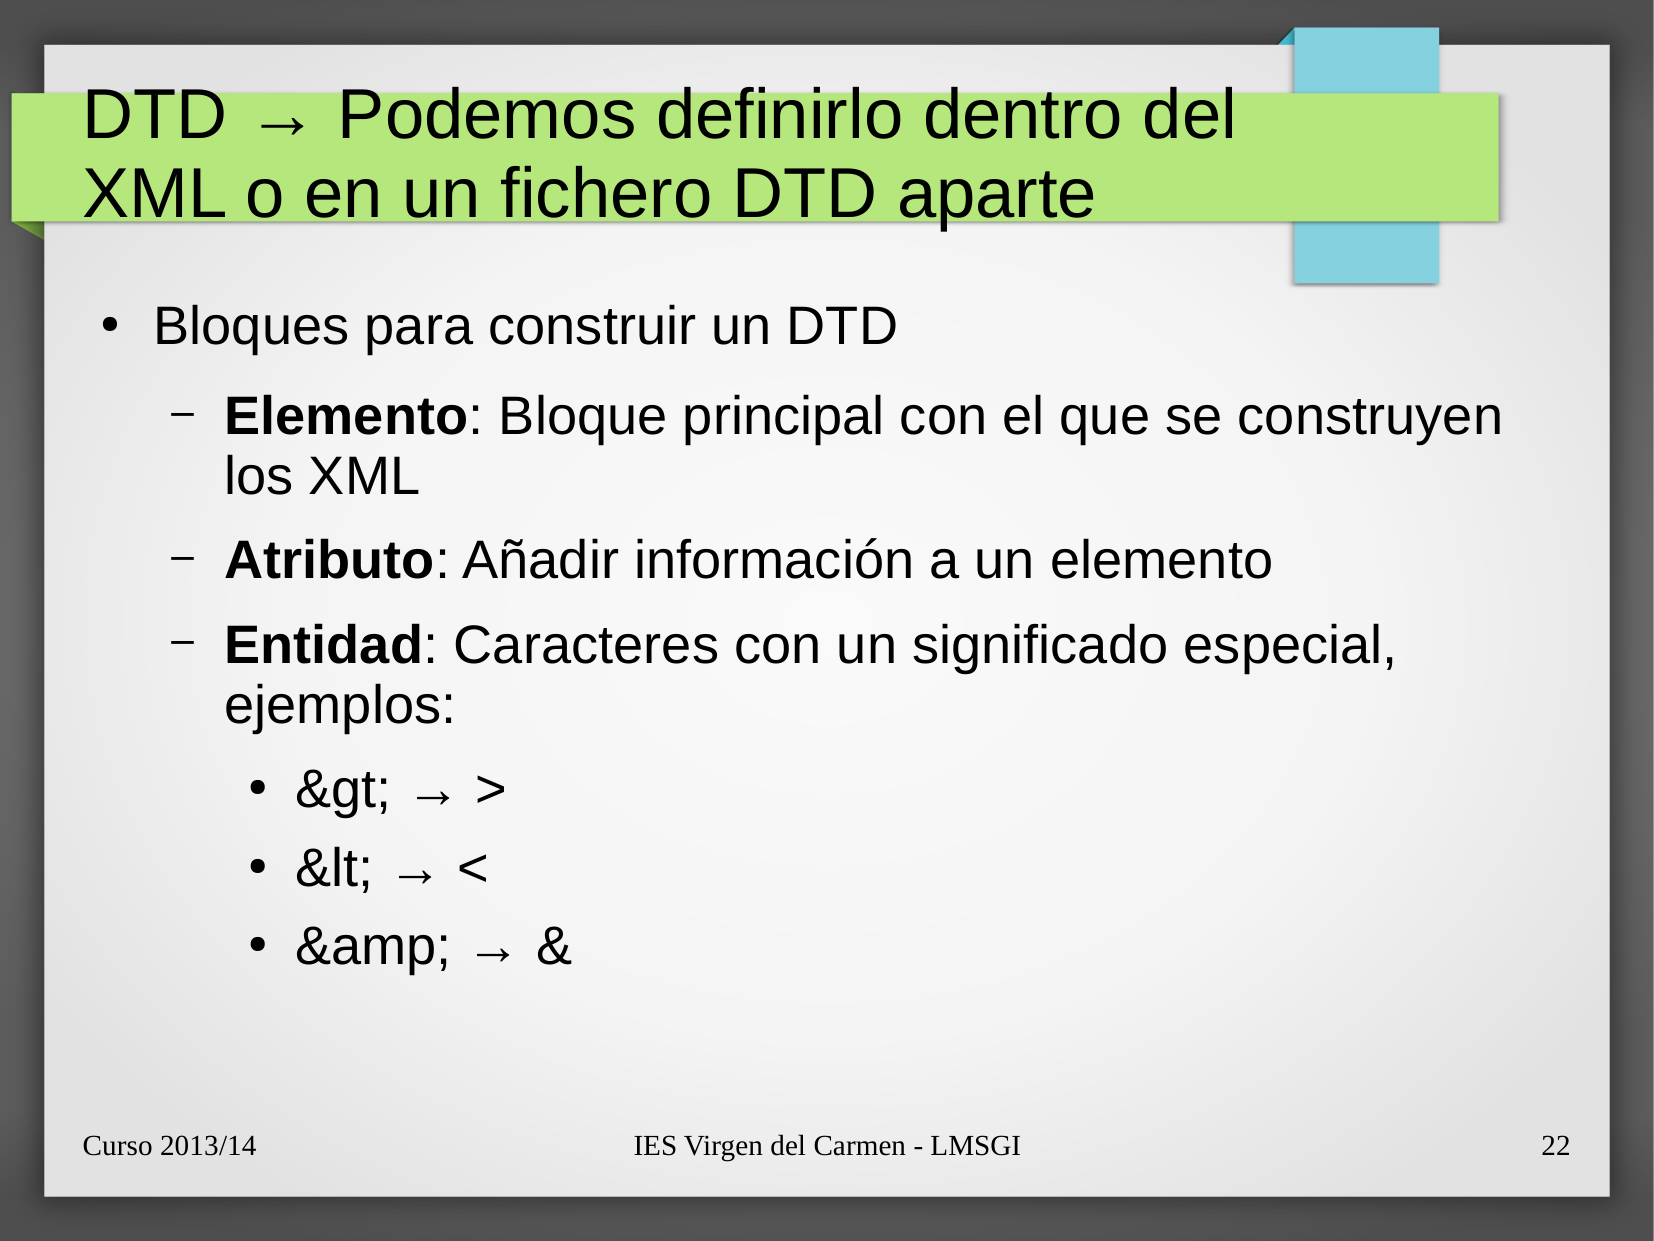

# DTD → Podemos definirlo dentro del XML o en un fichero DTD aparte
Bloques para construir un DTD
Elemento: Bloque principal con el que se construyen los XML
Atributo: Añadir información a un elemento
Entidad: Caracteres con un significado especial, ejemplos:
&gt; → >
&lt; → <
&amp; → &
Curso 2013/14
IES Virgen del Carmen - LMSGI
22